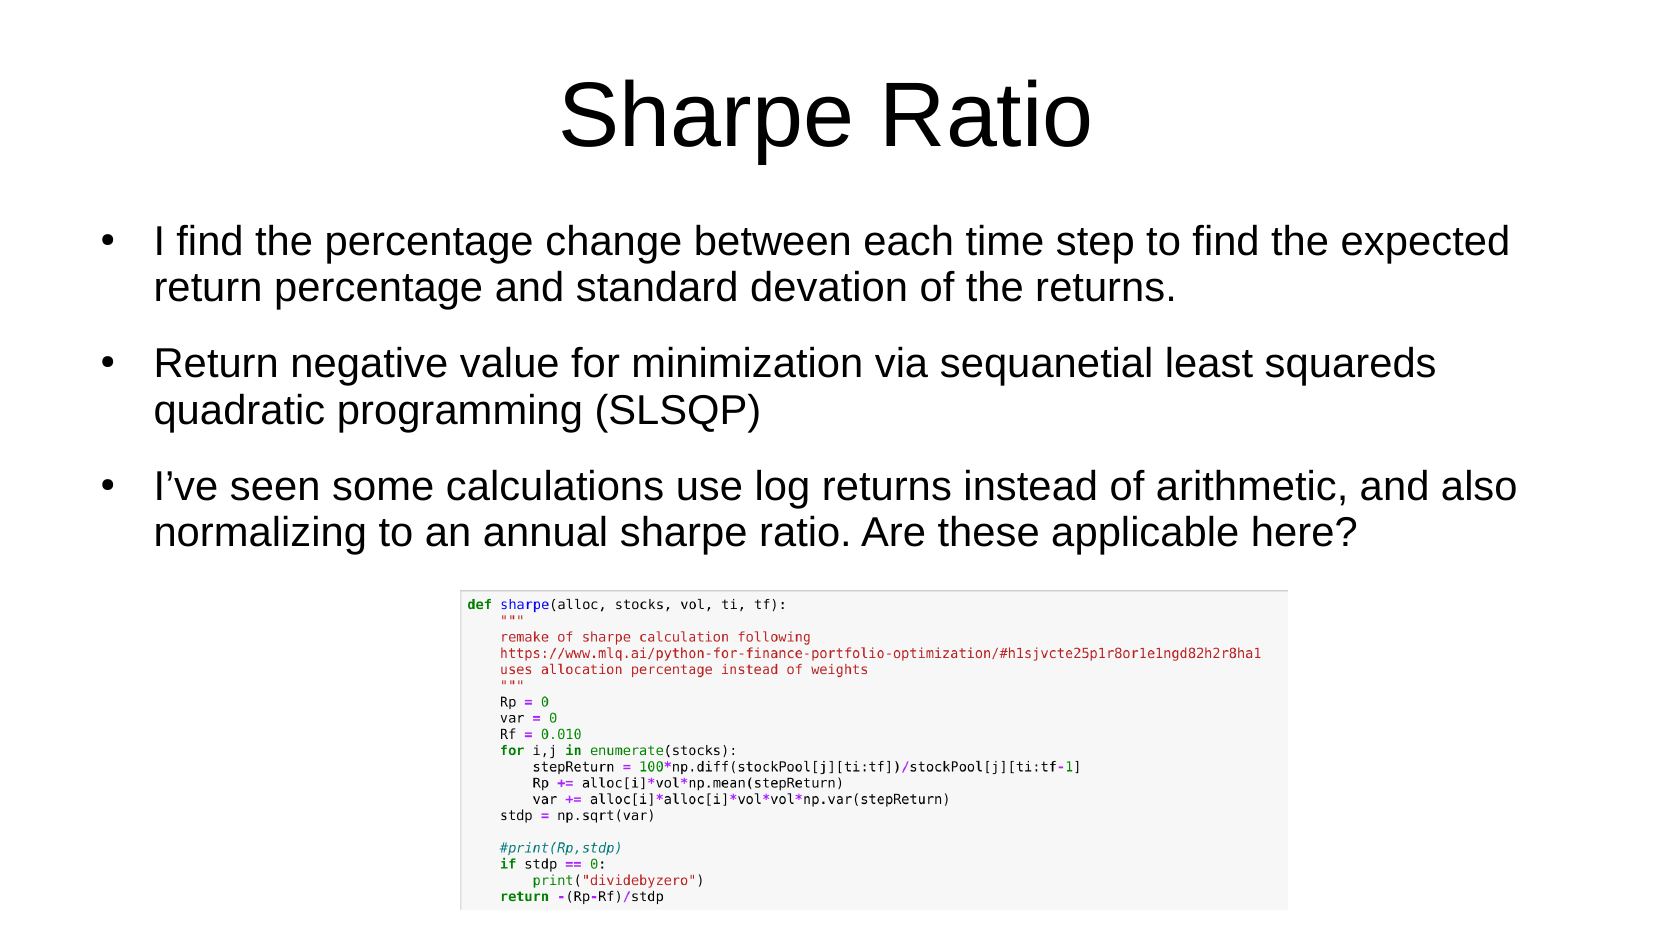

# Sharpe Ratio
I find the percentage change between each time step to find the expected return percentage and standard devation of the returns.
Return negative value for minimization via sequanetial least squareds quadratic programming (SLSQP)
I’ve seen some calculations use log returns instead of arithmetic, and also normalizing to an annual sharpe ratio. Are these applicable here?